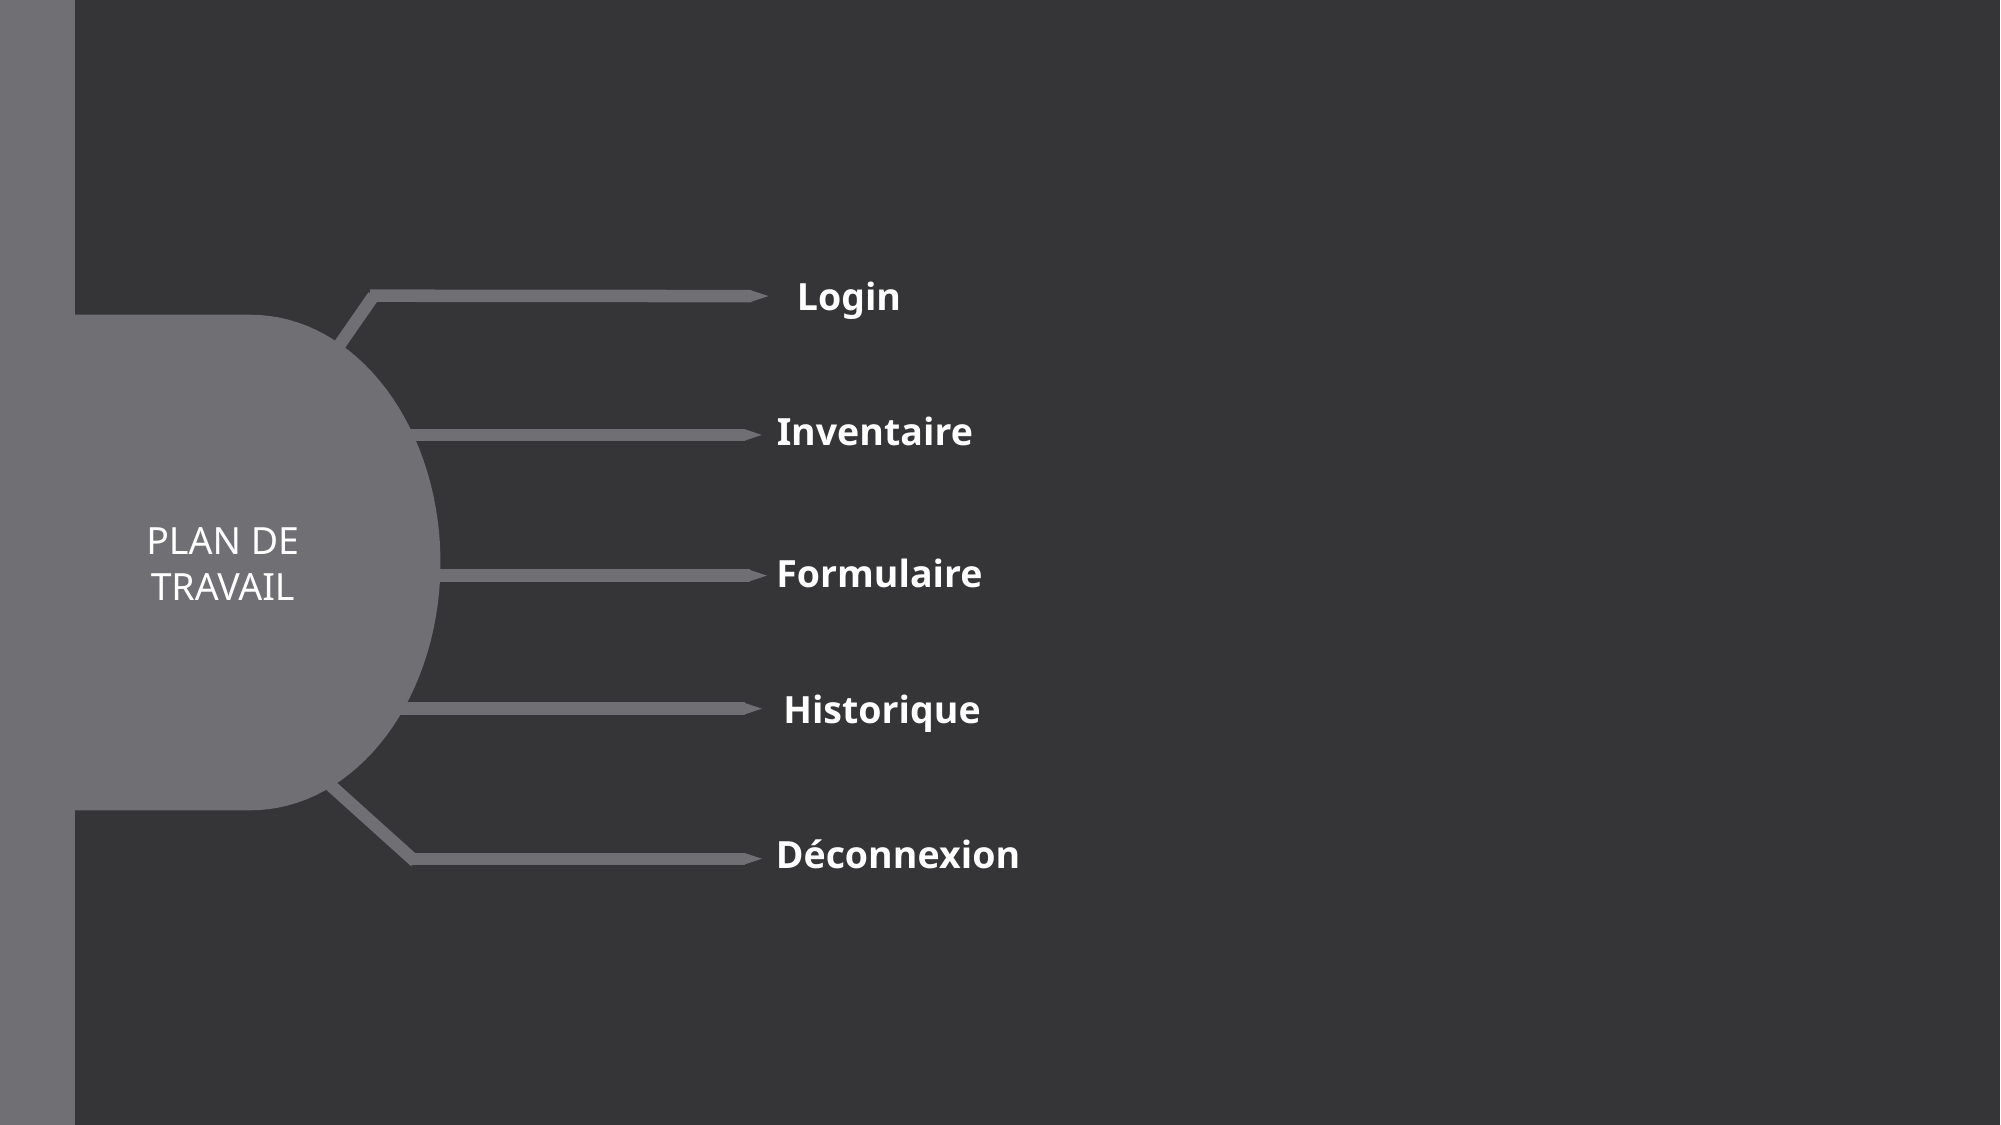

Login
PLAN DE TRAVAIL
Inventaire
Formulaire
Historique
Déconnexion